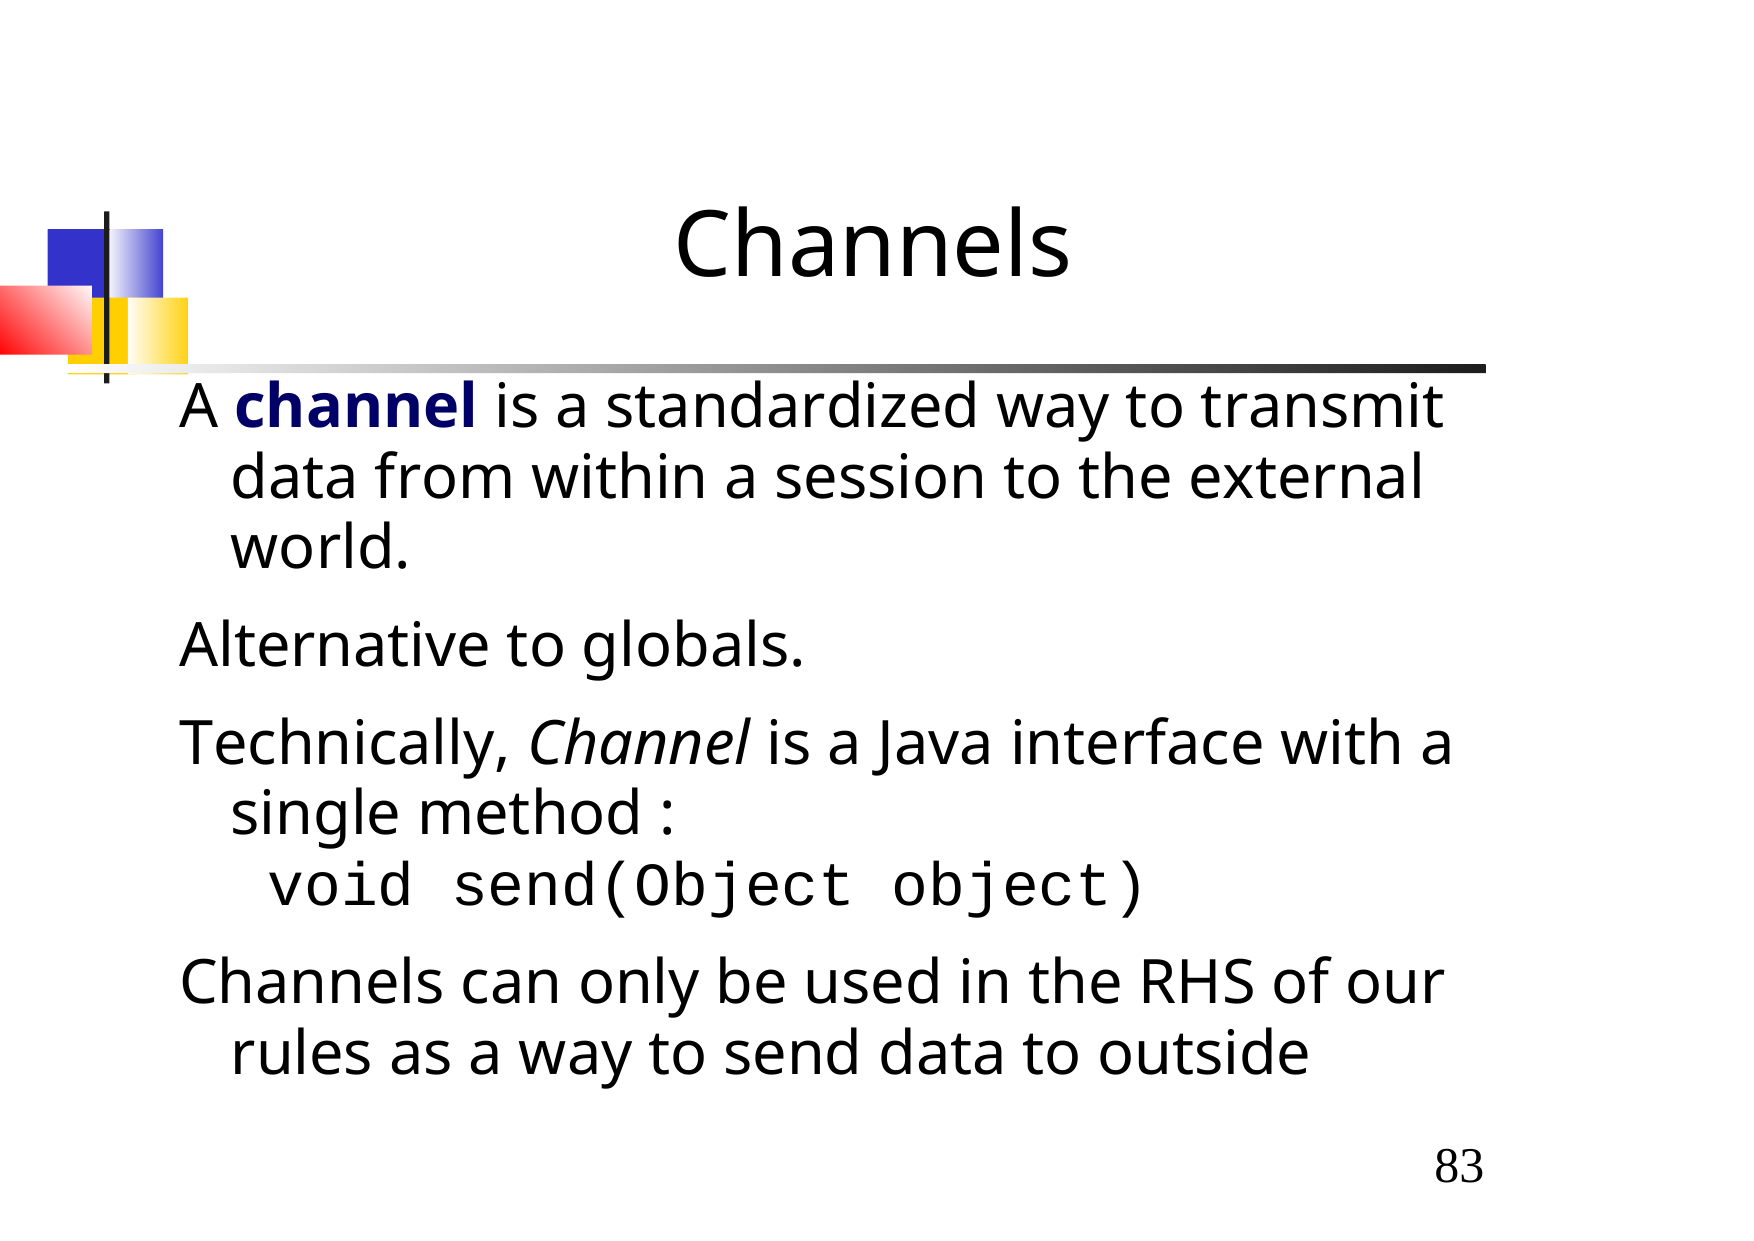

# Channels
A channel is a standardized way to transmit data from within a session to the external world.
Alternative to globals.
Technically, Channel is a Java interface with a single method :
 void send(Object object)
Channels can only be used in the RHS of our rules as a way to send data to outside